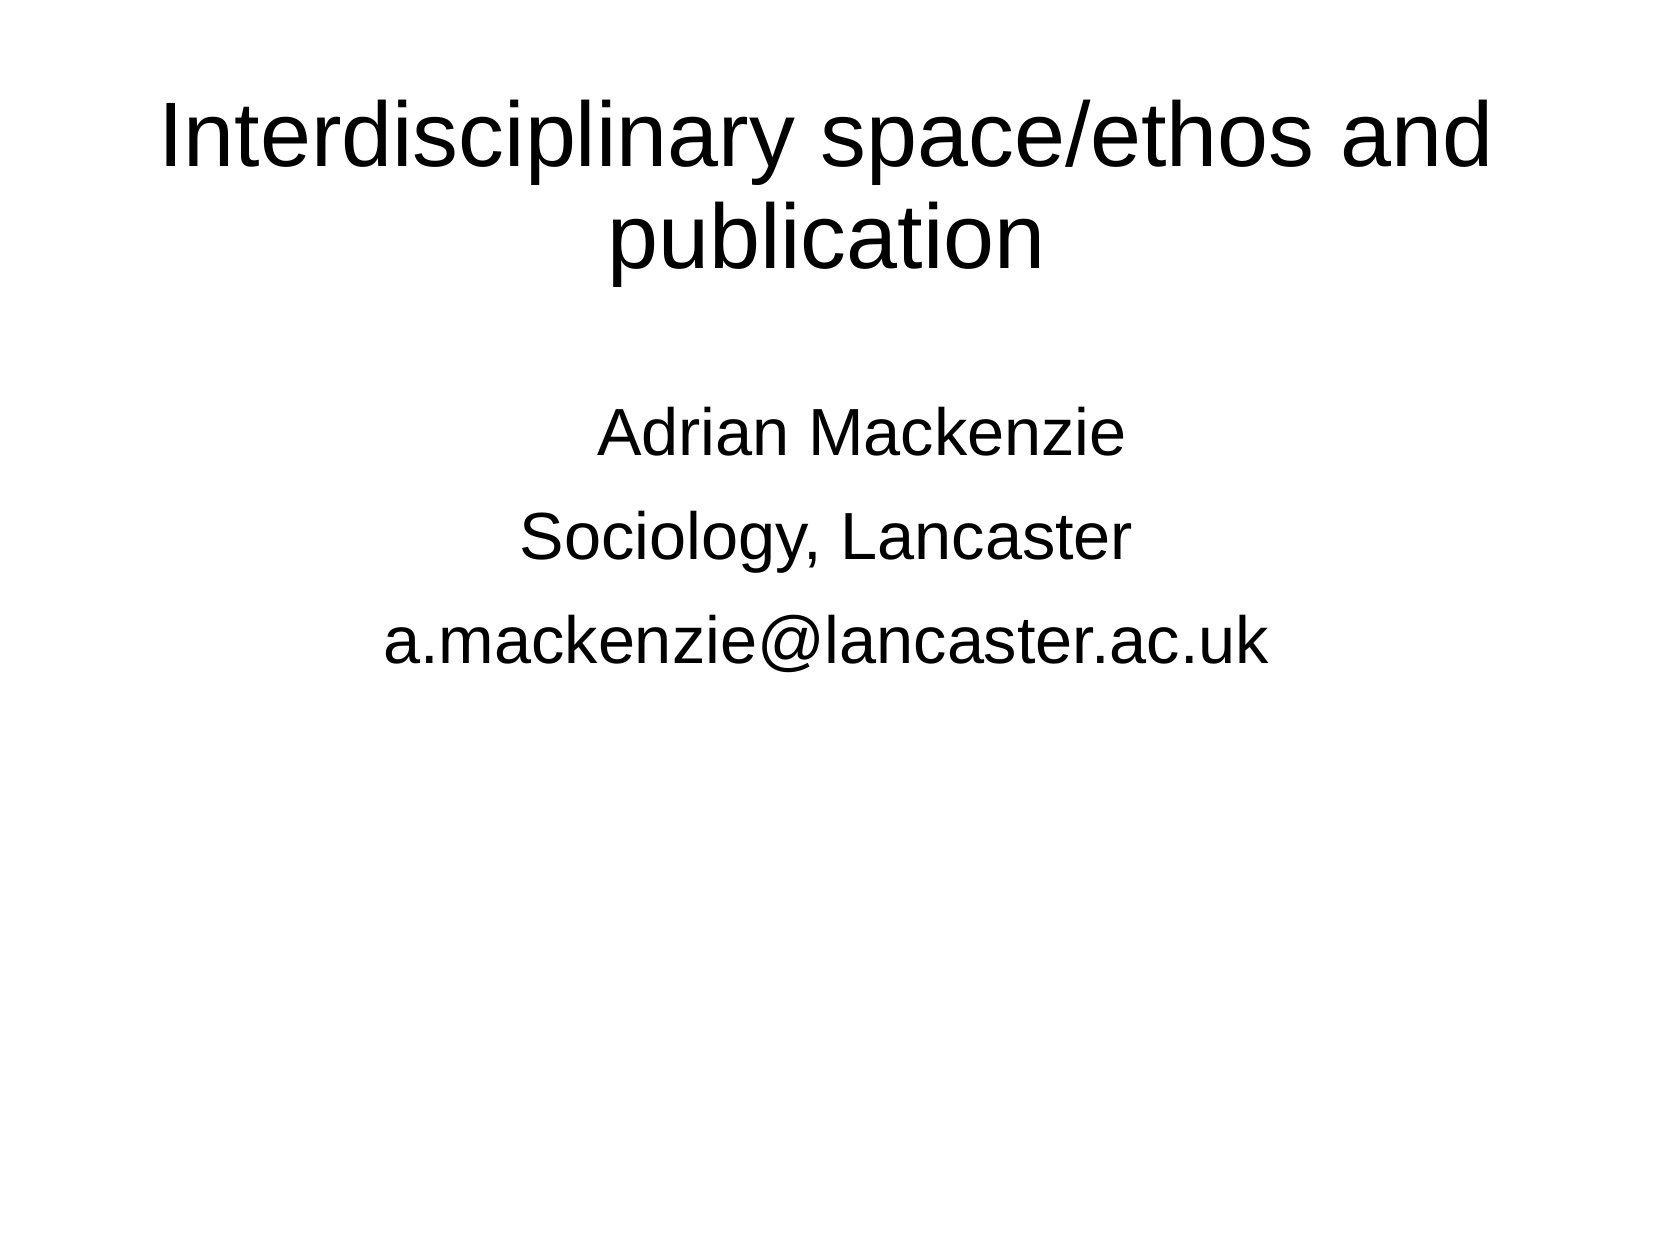

# Interdisciplinary space/ethos and publication
Adrian Mackenzie
Sociology, Lancaster
a.mackenzie@lancaster.ac.uk